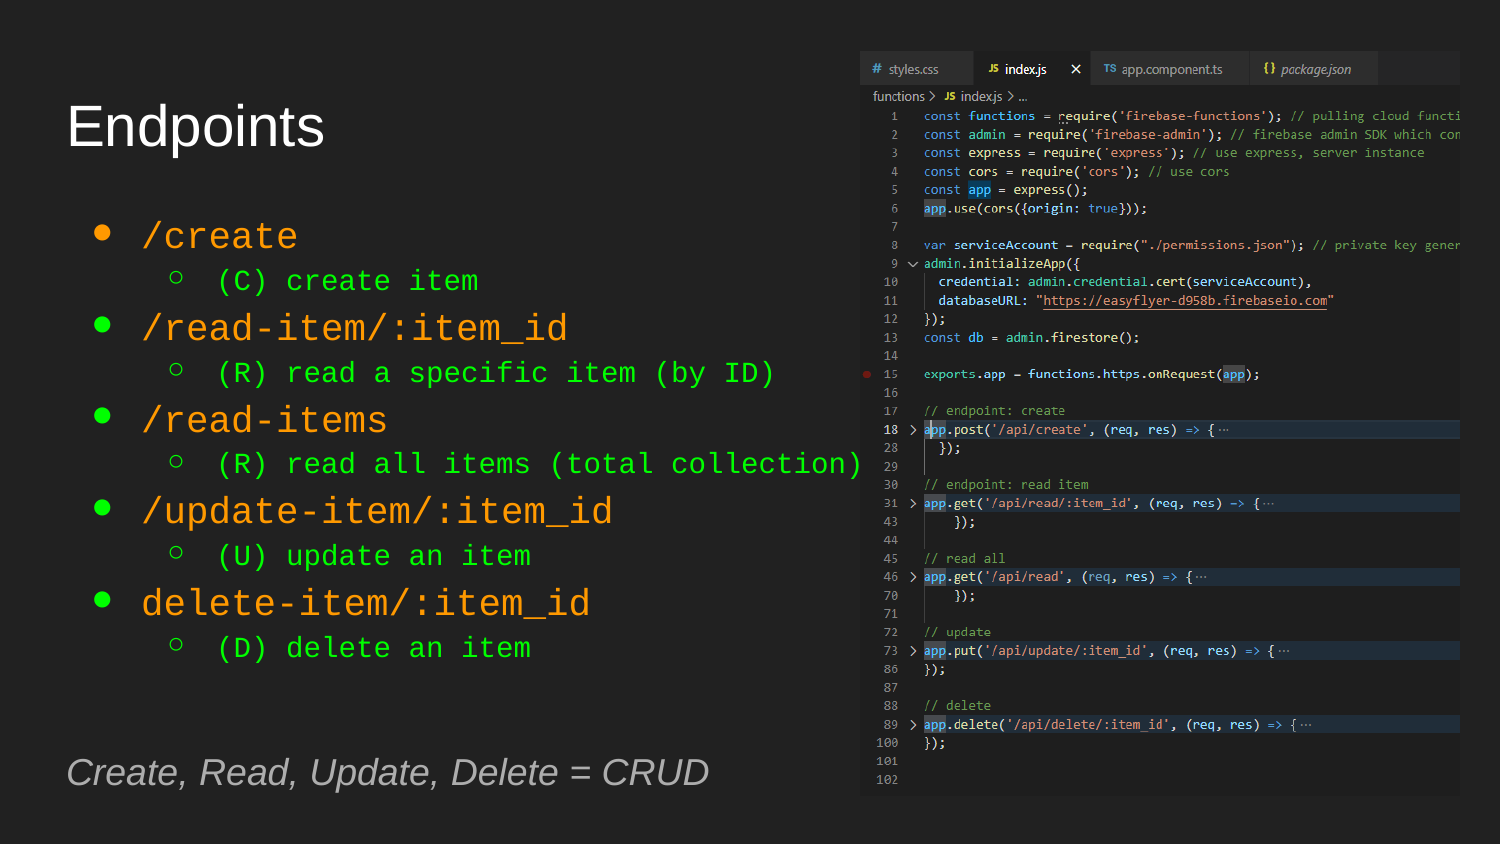

# Endpoints
/create
(C) create item
/read-item/:item_id
(R) read a specific item (by ID)
/read-items
(R) read all items (total collection)
/update-item/:item_id
(U) update an item
delete-item/:item_id
(D) delete an item
Create, Read, Update, Delete = CRUD